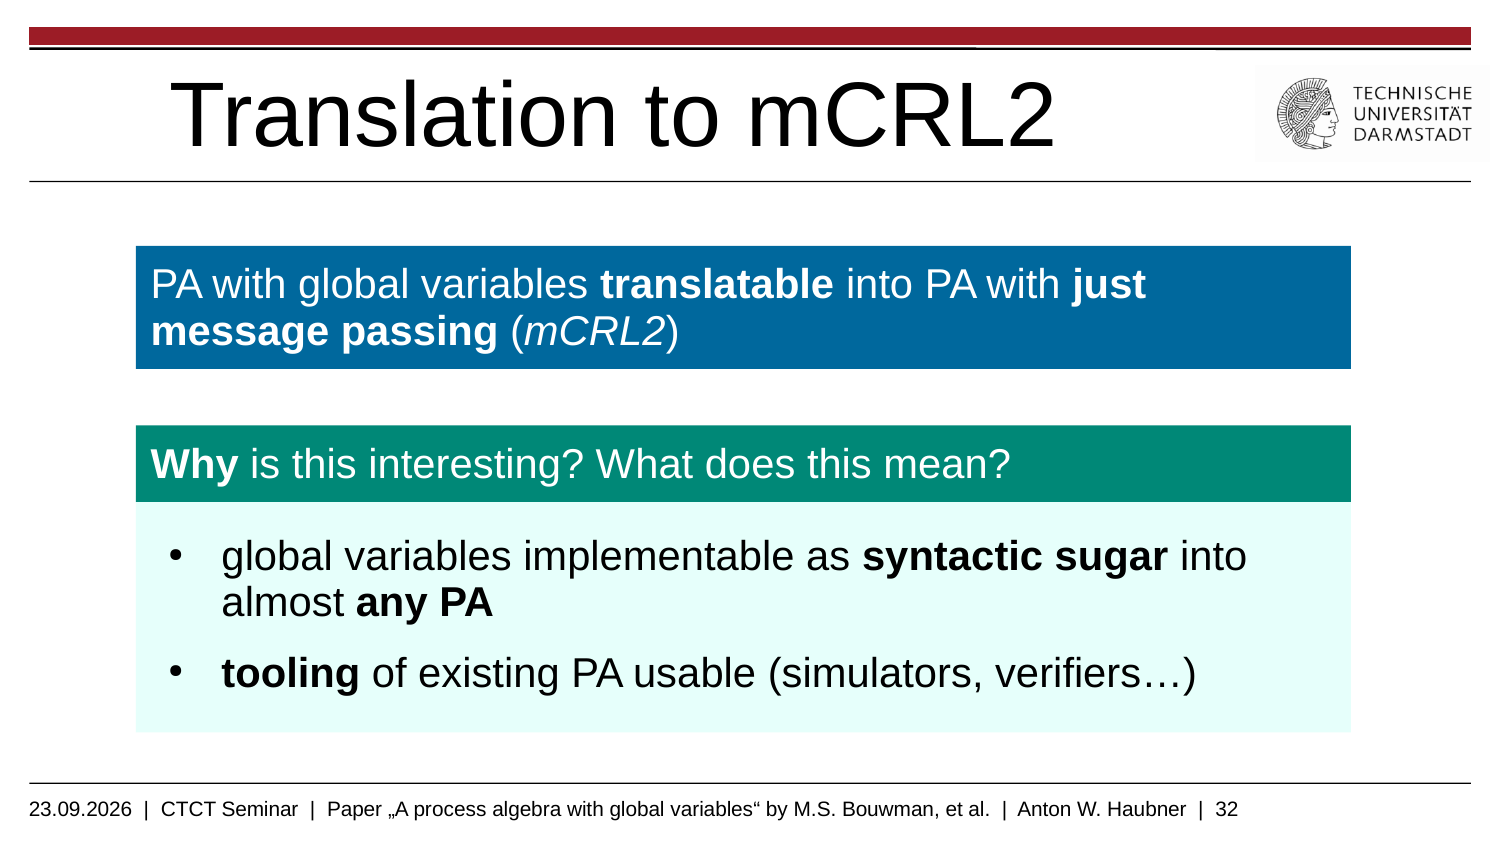

# Translation to mCRL2
PA with global variables translatable into PA with just message passing (mCRL2)
Why is this interesting? What does this mean?
global variables implementable as syntactic sugar into almost any PA
tooling of existing PA usable (simulators, verifiers…)